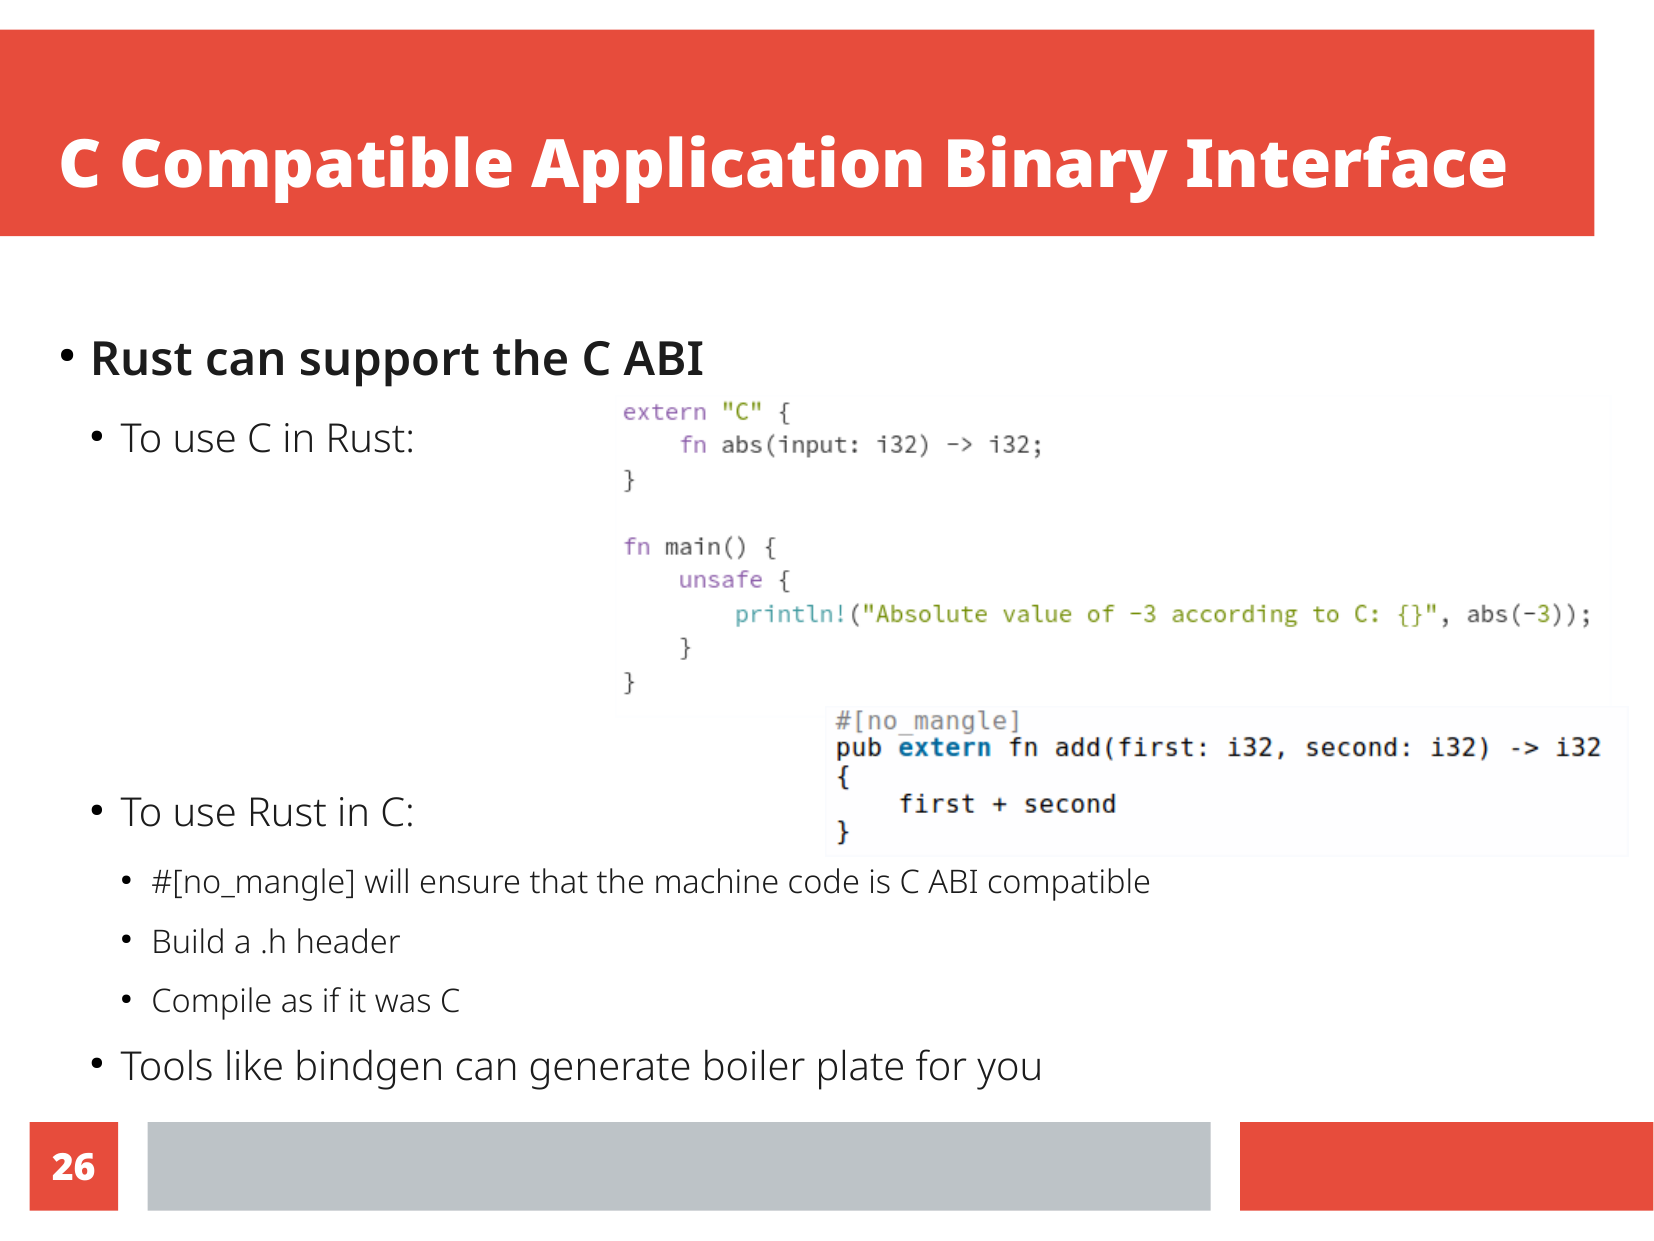

# C Compatible Application Binary Interface
Rust can support the C ABI
To use C in Rust:
To use Rust in C:
#[no_mangle] will ensure that the machine code is C ABI compatible
Build a .h header
Compile as if it was C
Tools like bindgen can generate boiler plate for you
26